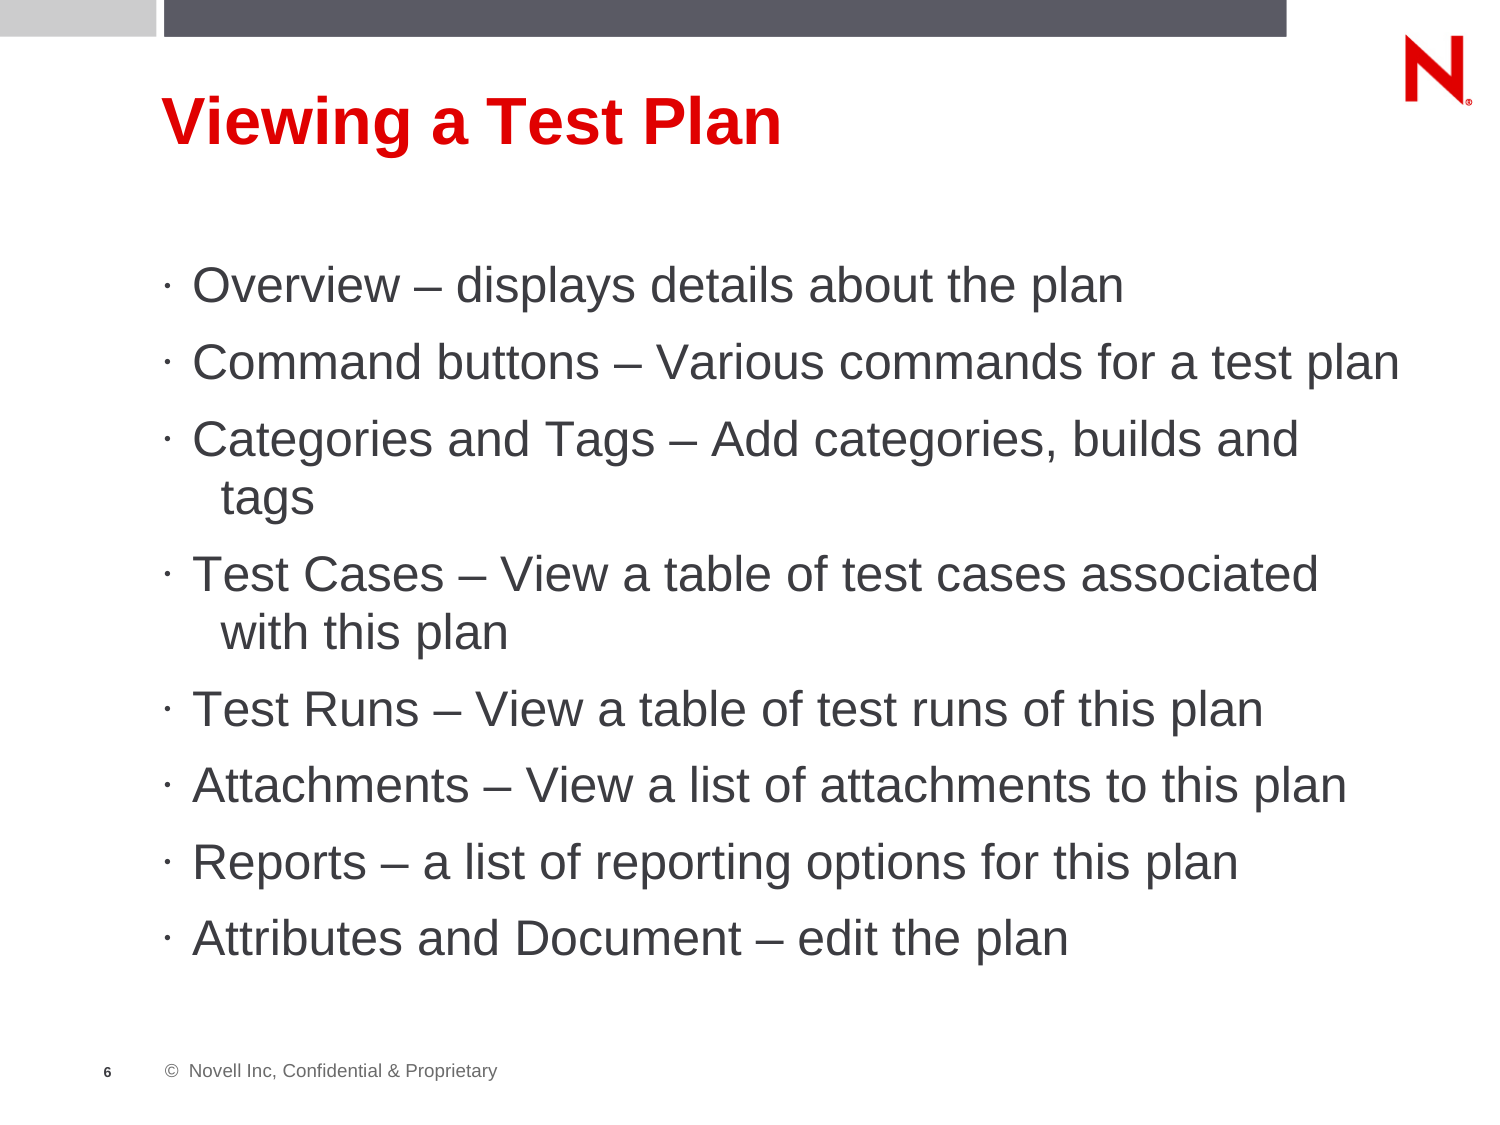

# Viewing a Test Plan
Overview – displays details about the plan
Command buttons – Various commands for a test plan
Categories and Tags – Add categories, builds and tags
Test Cases – View a table of test cases associated with this plan
Test Runs – View a table of test runs of this plan
Attachments – View a list of attachments to this plan
Reports – a list of reporting options for this plan
Attributes and Document – edit the plan